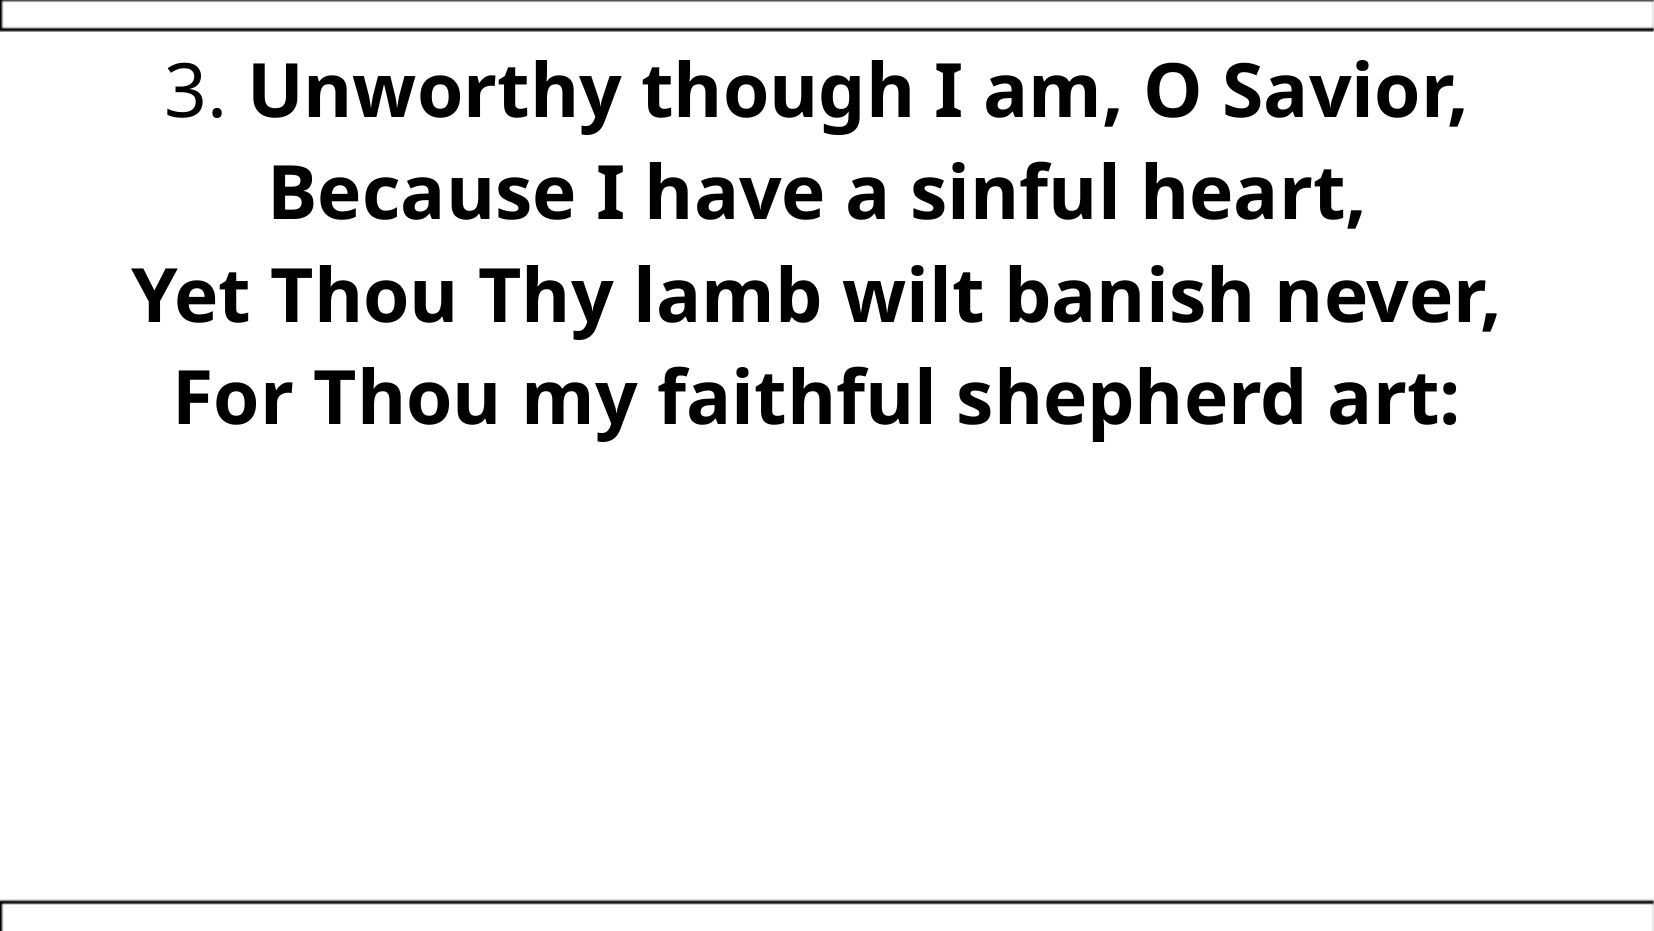

3. Unworthy though I am, O Savior,
Because I have a sinful heart,
Yet Thou Thy lamb wilt banish never,
For Thou my faithful shepherd art: